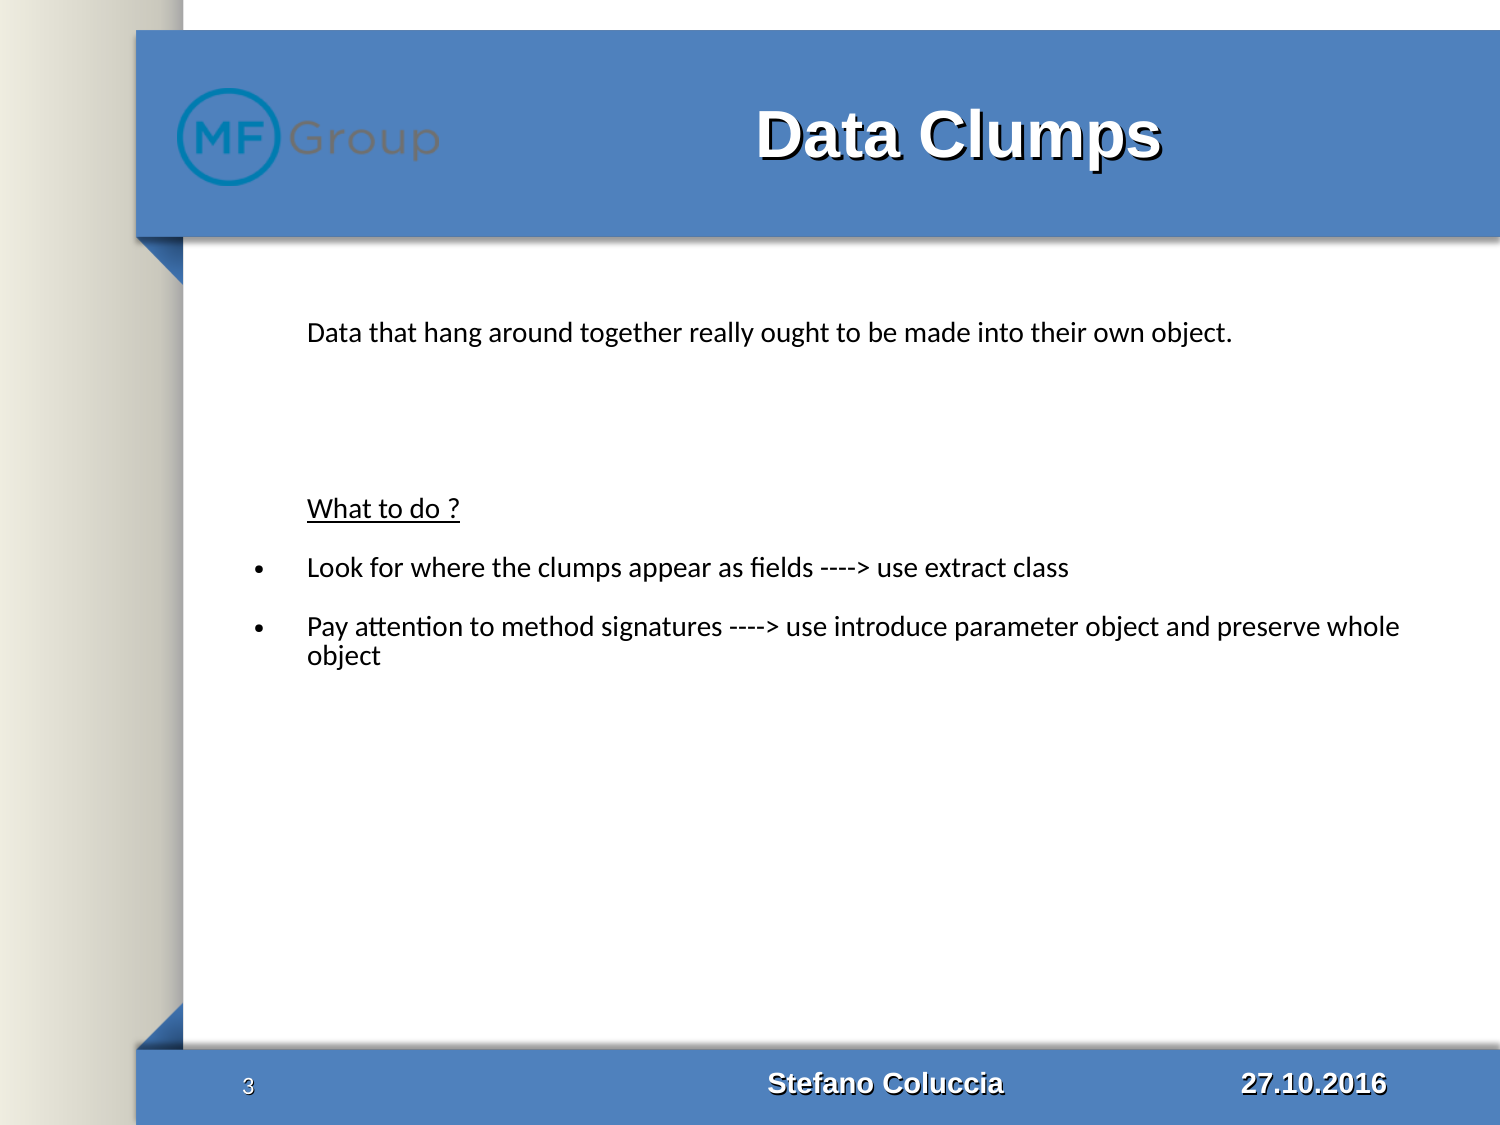

# Data Clumps
Data that hang around together really ought to be made into their own object.
What to do ?
Look for where the clumps appear as fields ----> use extract class
Pay attention to method signatures ----> use introduce parameter object and preserve whole object
3
Stefano Coluccia
27.10.2016